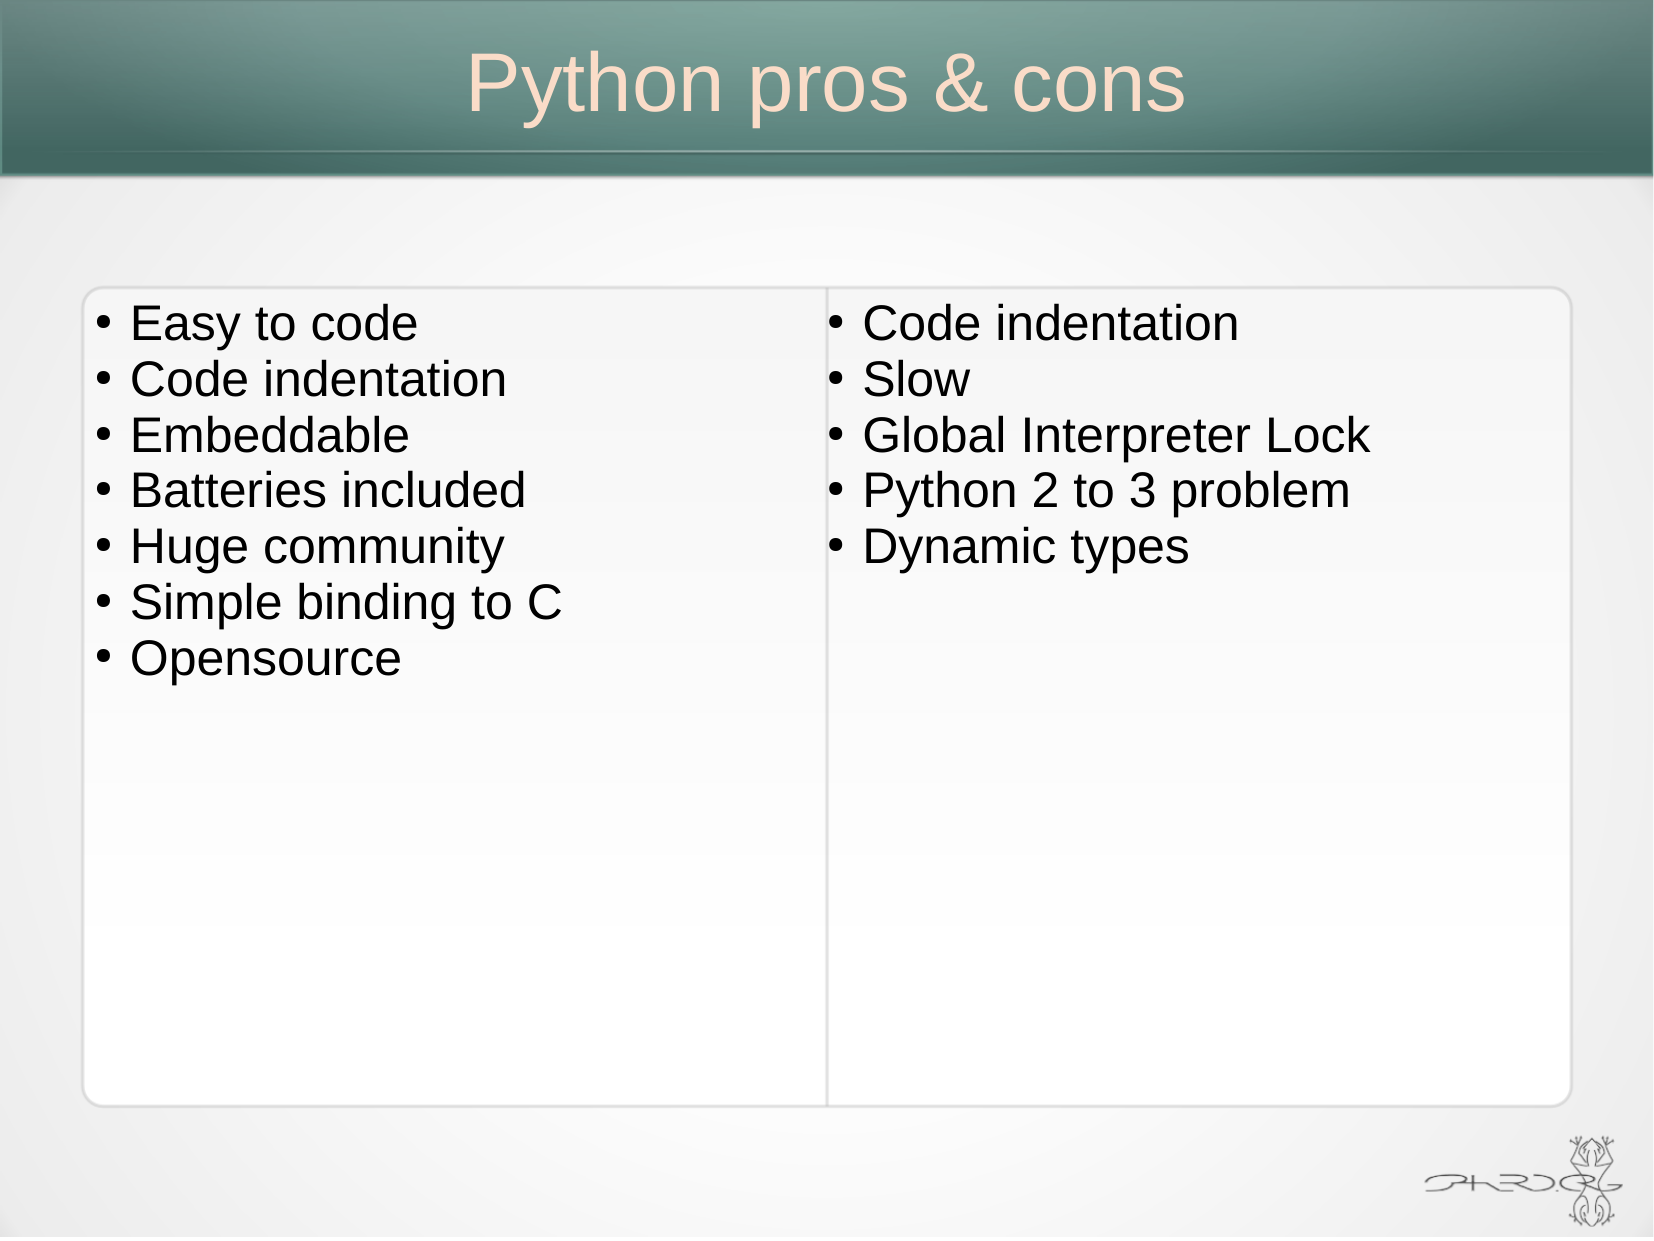

# Python pros & cons
Easy to code
Code indentation
Embeddable
Batteries included
Huge community
Simple binding to C
Opensource
Code indentation
Slow
Global Interpreter Lock
Python 2 to 3 problem
Dynamic types